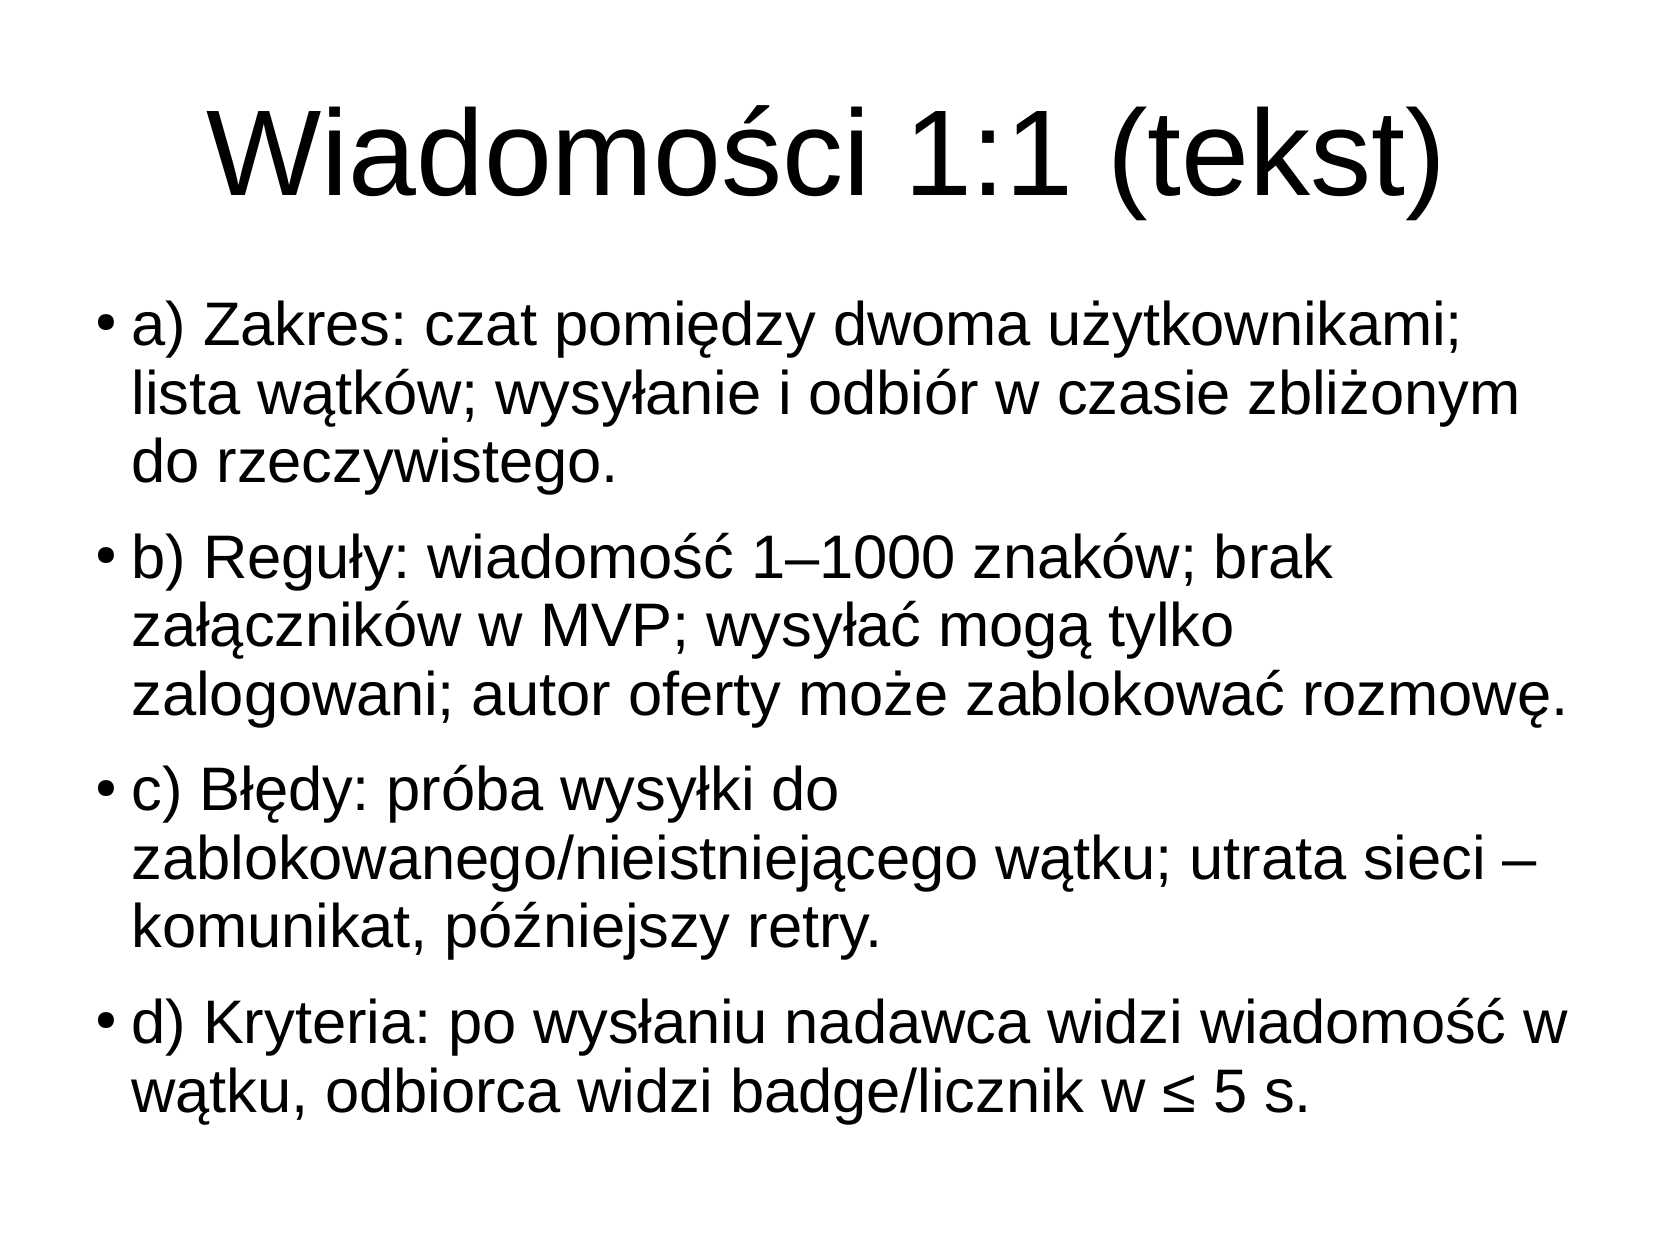

# Wiadomości 1:1 (tekst)
a) Zakres: czat pomiędzy dwoma użytkownikami; lista wątków; wysyłanie i odbiór w czasie zbliżonym do rzeczywistego.
b) Reguły: wiadomość 1–1000 znaków; brak załączników w MVP; wysyłać mogą tylko zalogowani; autor oferty może zablokować rozmowę.
c) Błędy: próba wysyłki do zablokowanego/nieistniejącego wątku; utrata sieci – komunikat, późniejszy retry.
d) Kryteria: po wysłaniu nadawca widzi wiadomość w wątku, odbiorca widzi badge/licznik w ≤ 5 s.